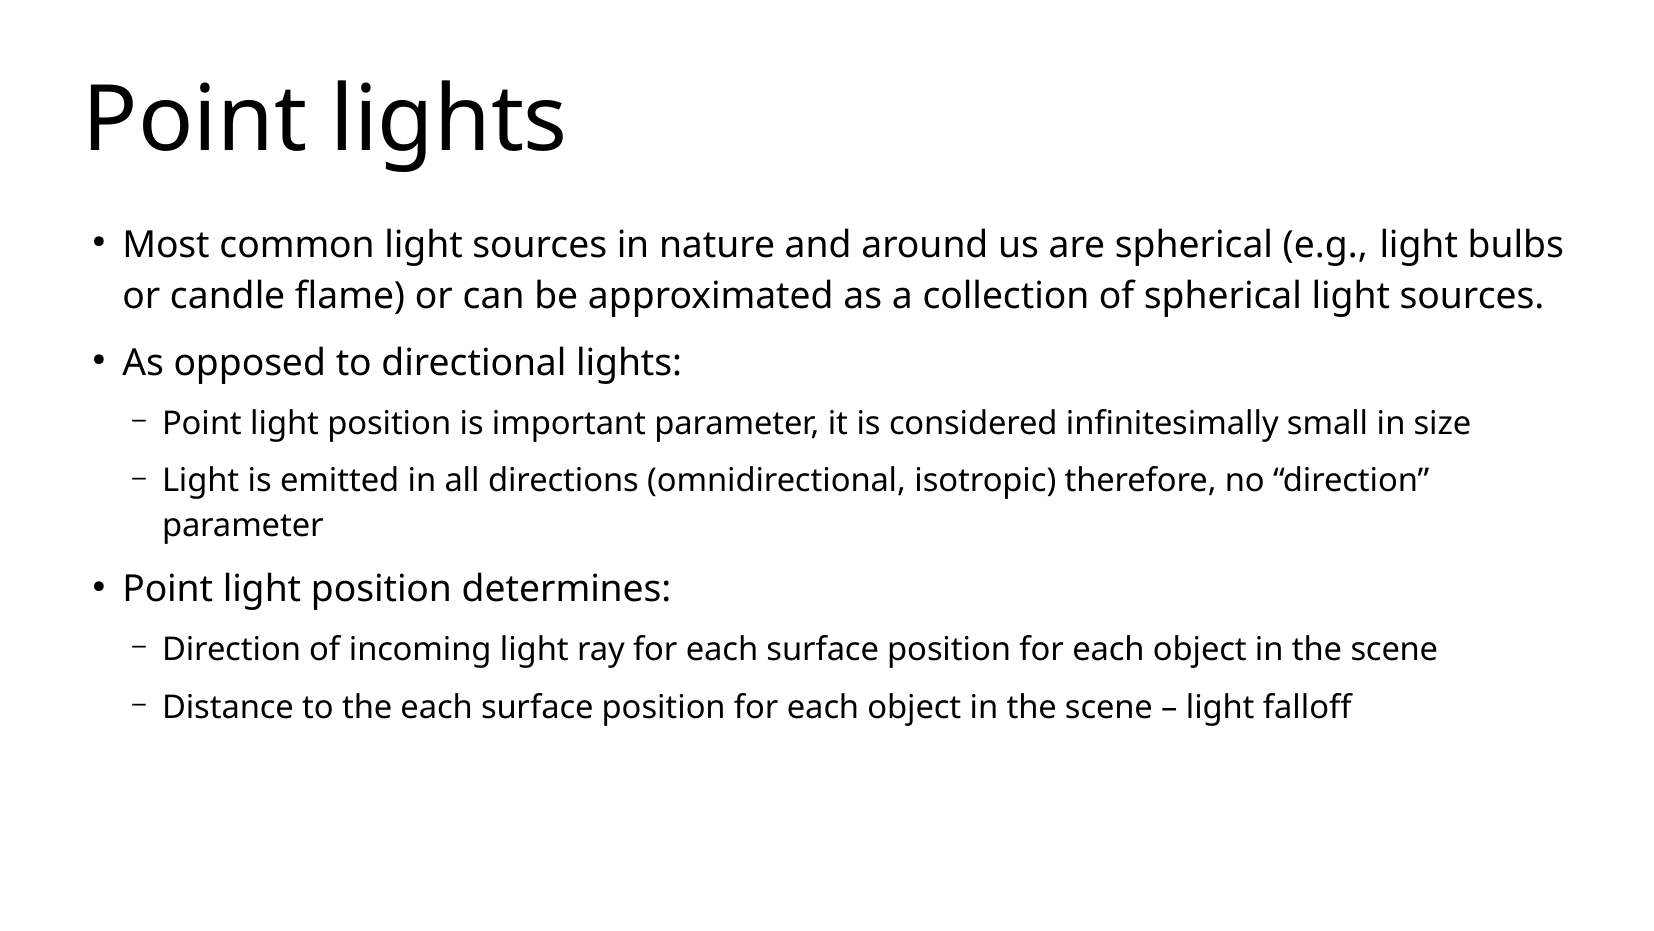

# Point lights
Most common light sources in nature and around us are spherical (e.g., light bulbs or candle flame) or can be approximated as a collection of spherical light sources.
As opposed to directional lights:
Point light position is important parameter, it is considered infinitesimally small in size
Light is emitted in all directions (omnidirectional, isotropic) therefore, no “direction” parameter
Point light position determines:
Direction of incoming light ray for each surface position for each object in the scene
Distance to the each surface position for each object in the scene – light falloff